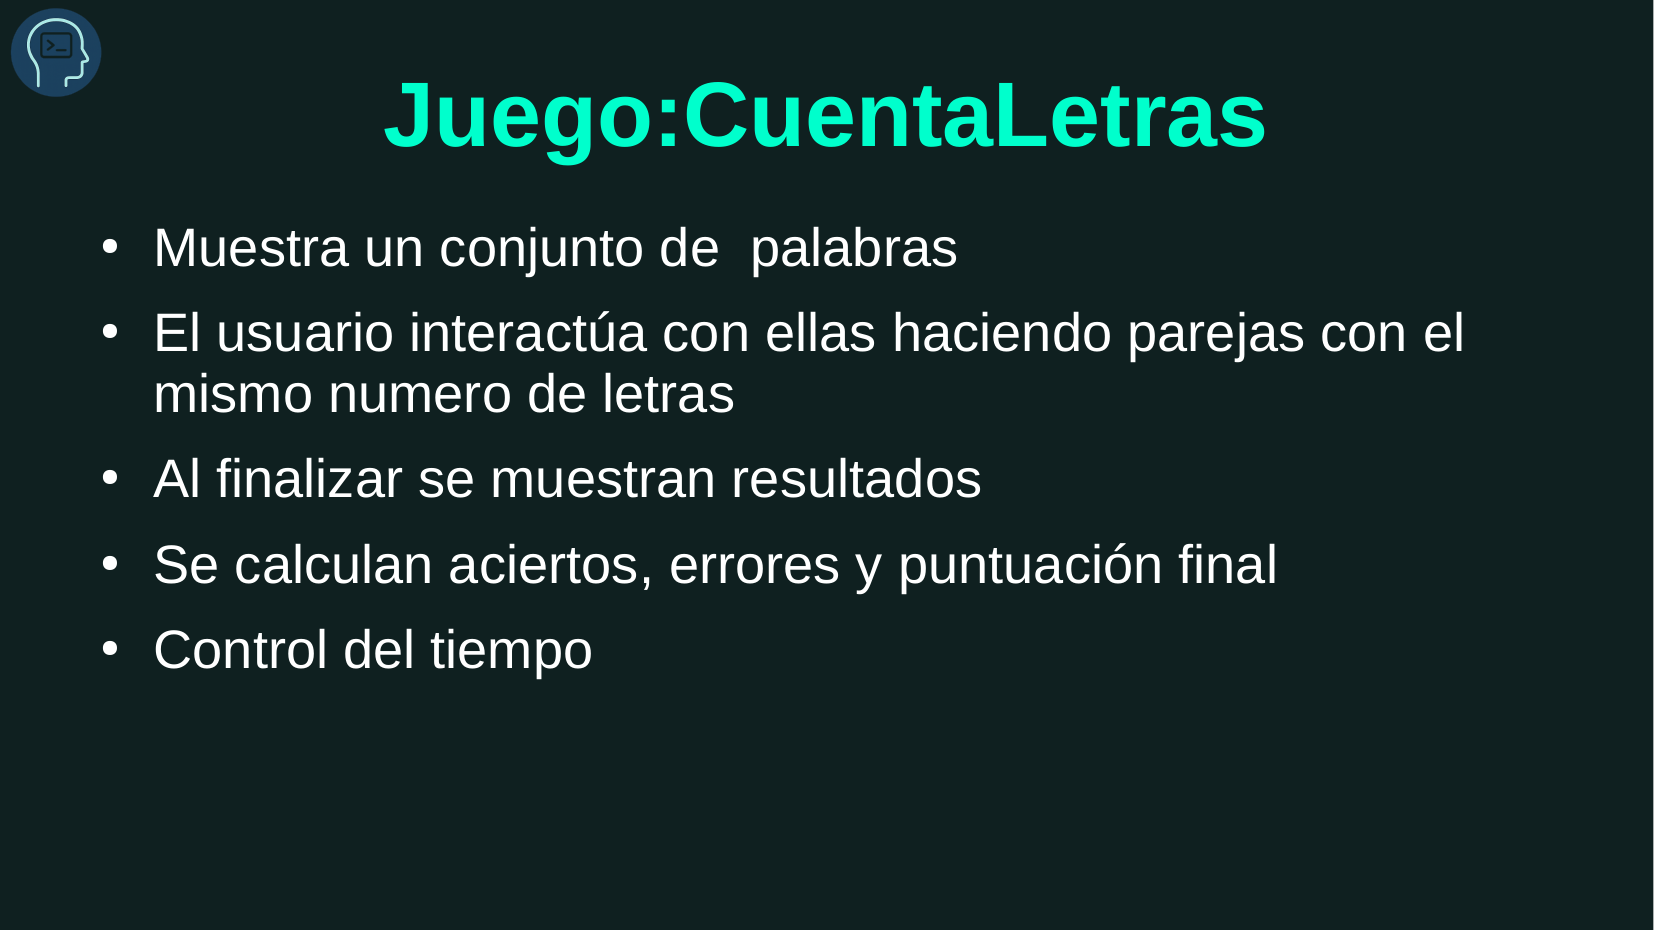

# Juego:CuentaLetras
Muestra un conjunto de palabras
El usuario interactúa con ellas haciendo parejas con el mismo numero de letras
Al finalizar se muestran resultados
Se calculan aciertos, errores y puntuación final
Control del tiempo